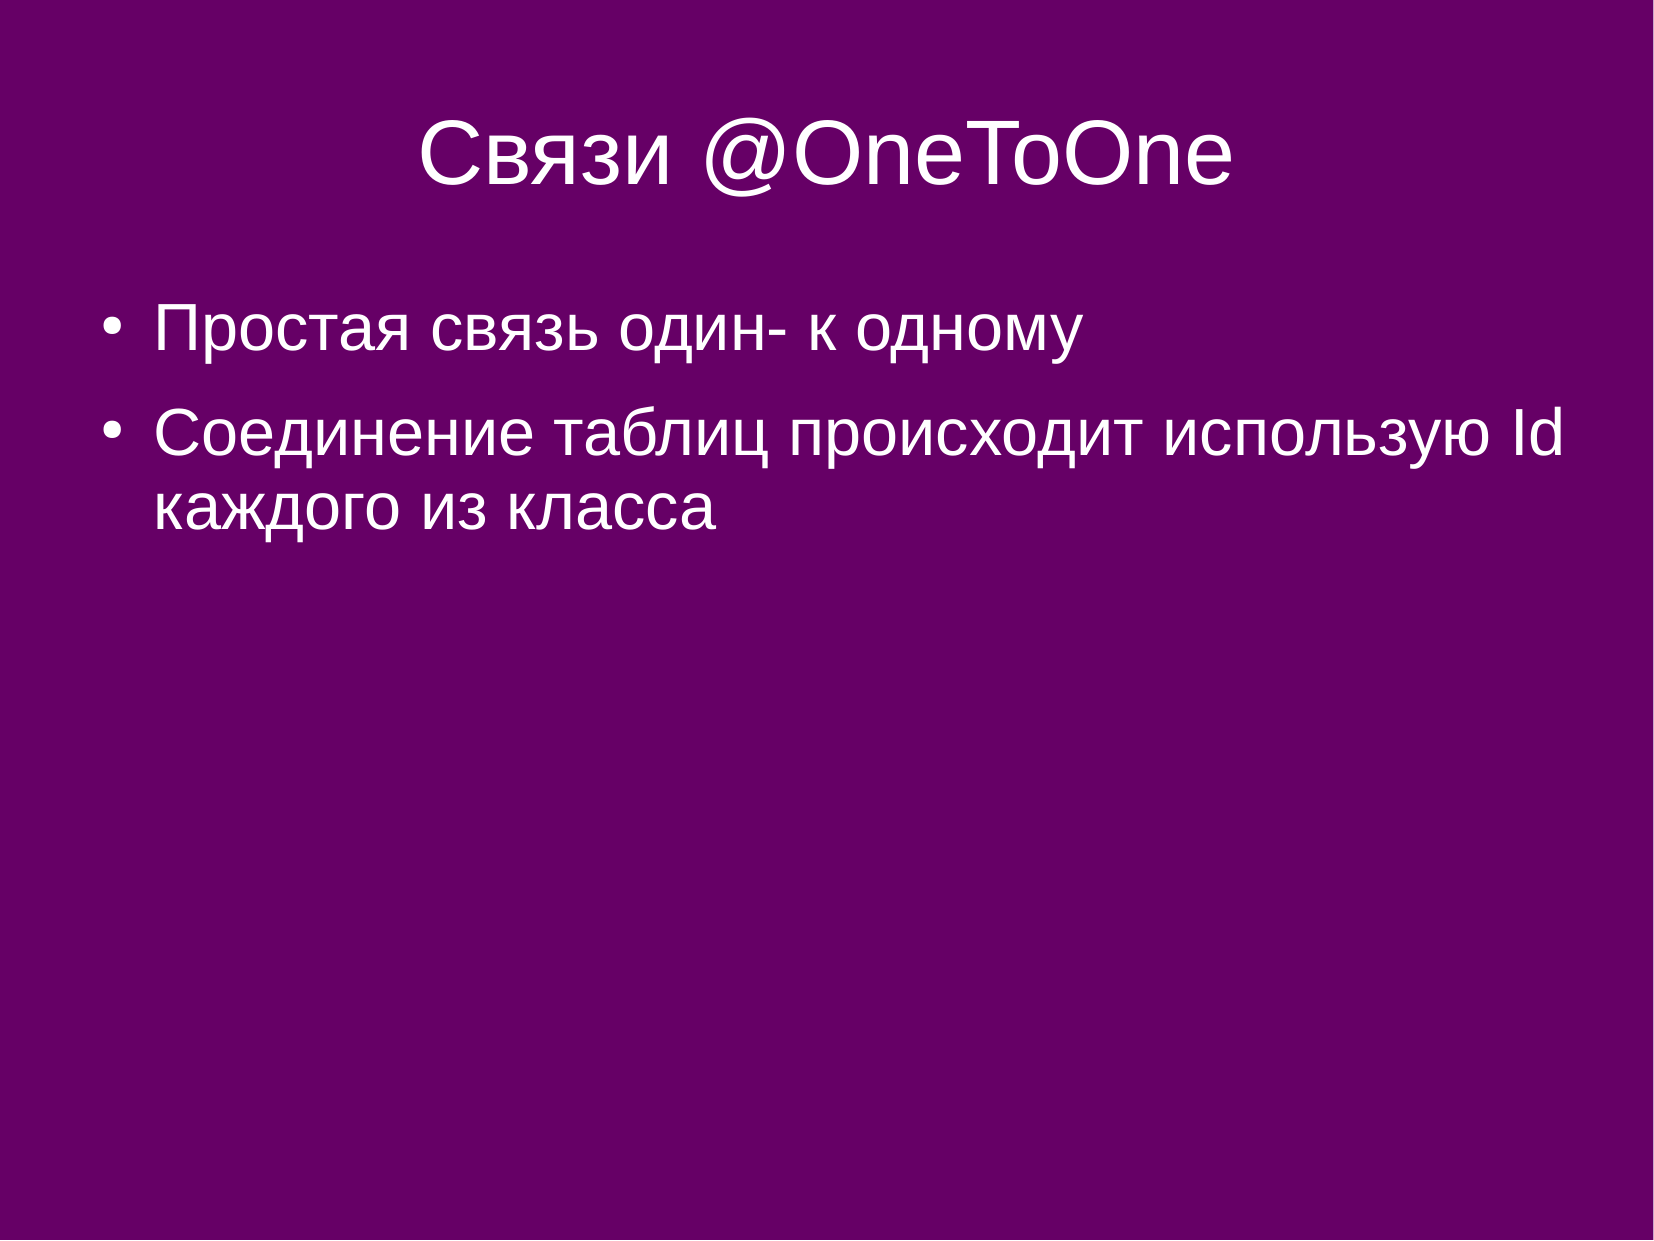

# Связи @OneToOne
Простая связь один- к одному
Соединение таблиц происходит использую Id каждого из класса